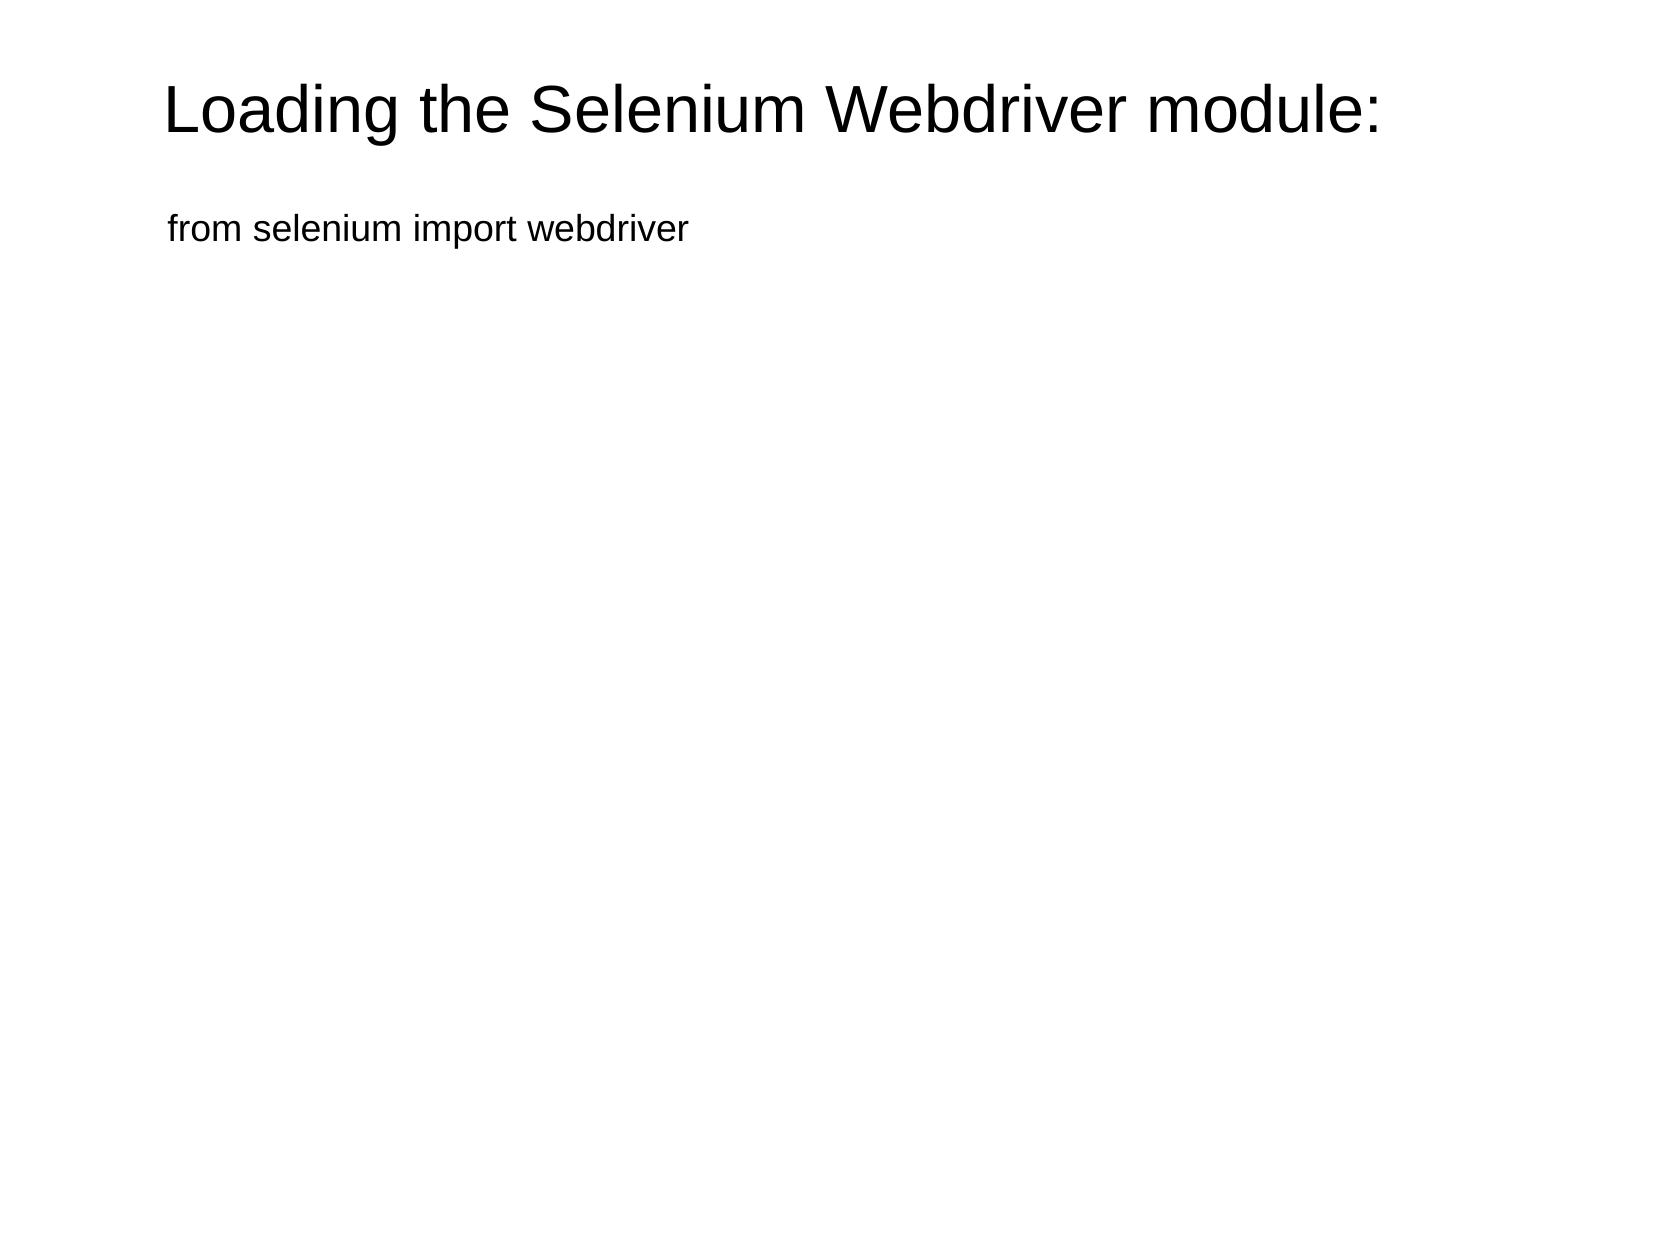

Loading the Selenium Webdriver module:
from selenium import webdriver